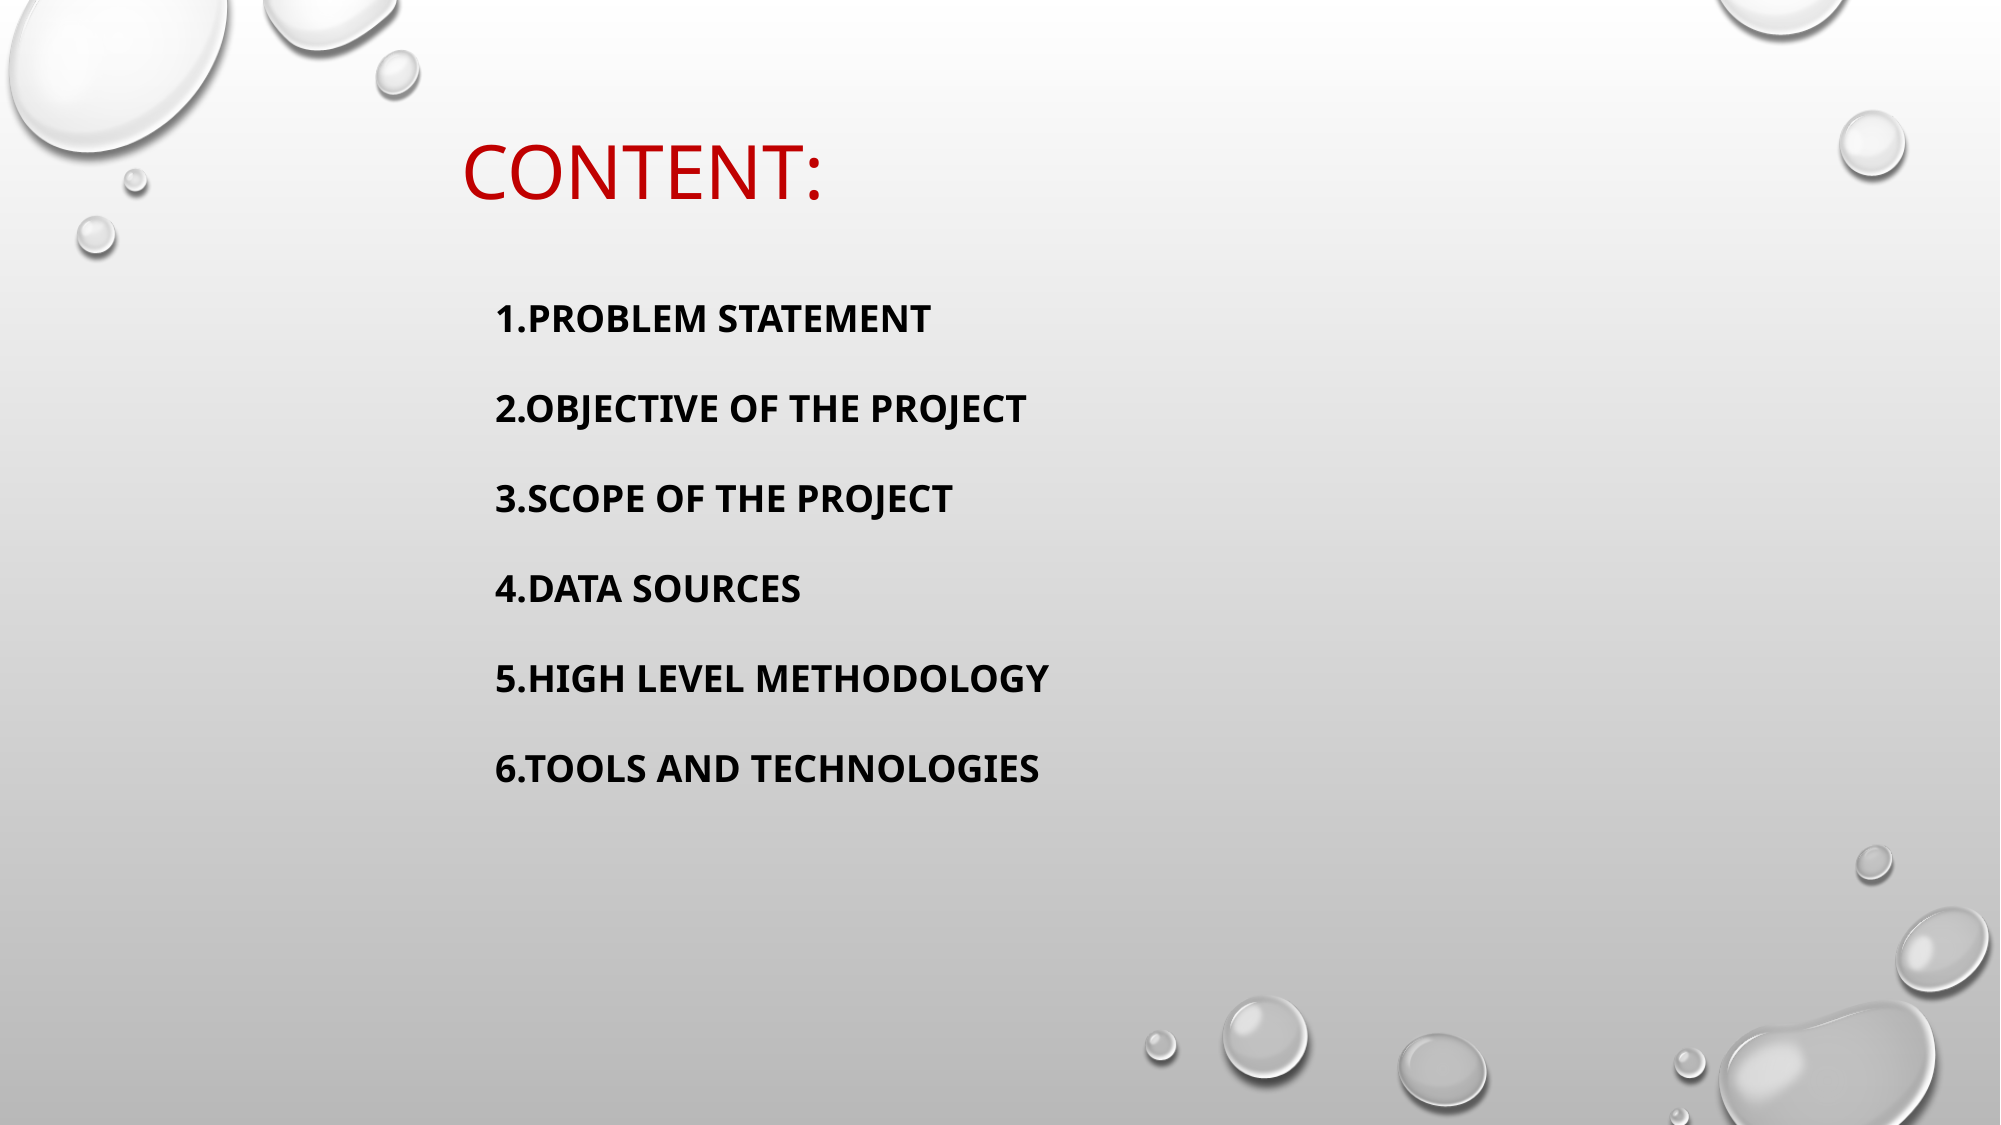

Content:
1.PROBLEM STATEMENT
2.OBJECTIVE OF THE PROJECT
3.SCOPE OF THE PROJECT
4.DATA SOURCES
5.HIGH LEVEL METHODOLOGY
6.TOOLS AND TECHNOLOGIES
#